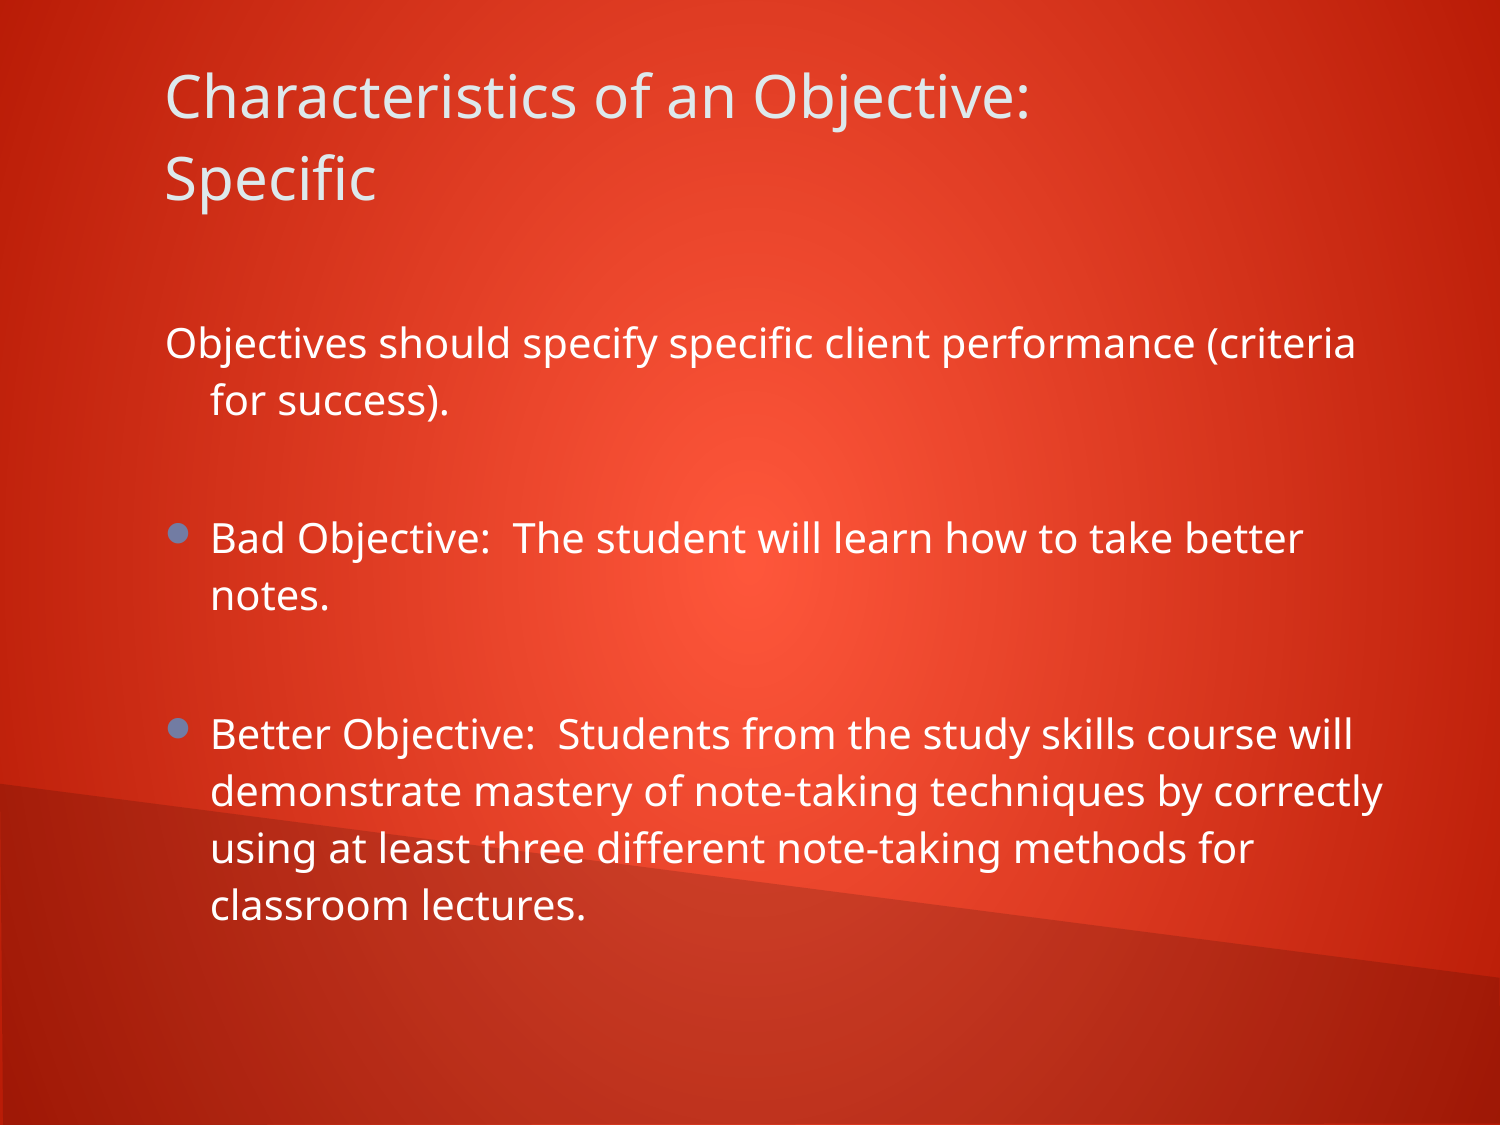

# Characteristics of an Objective: Specific
Objectives should specify specific client performance (criteria for success).
Bad Objective: The student will learn how to take better notes.
Better Objective: Students from the study skills course will demonstrate mastery of note-taking techniques by correctly using at least three different note-taking methods for classroom lectures.